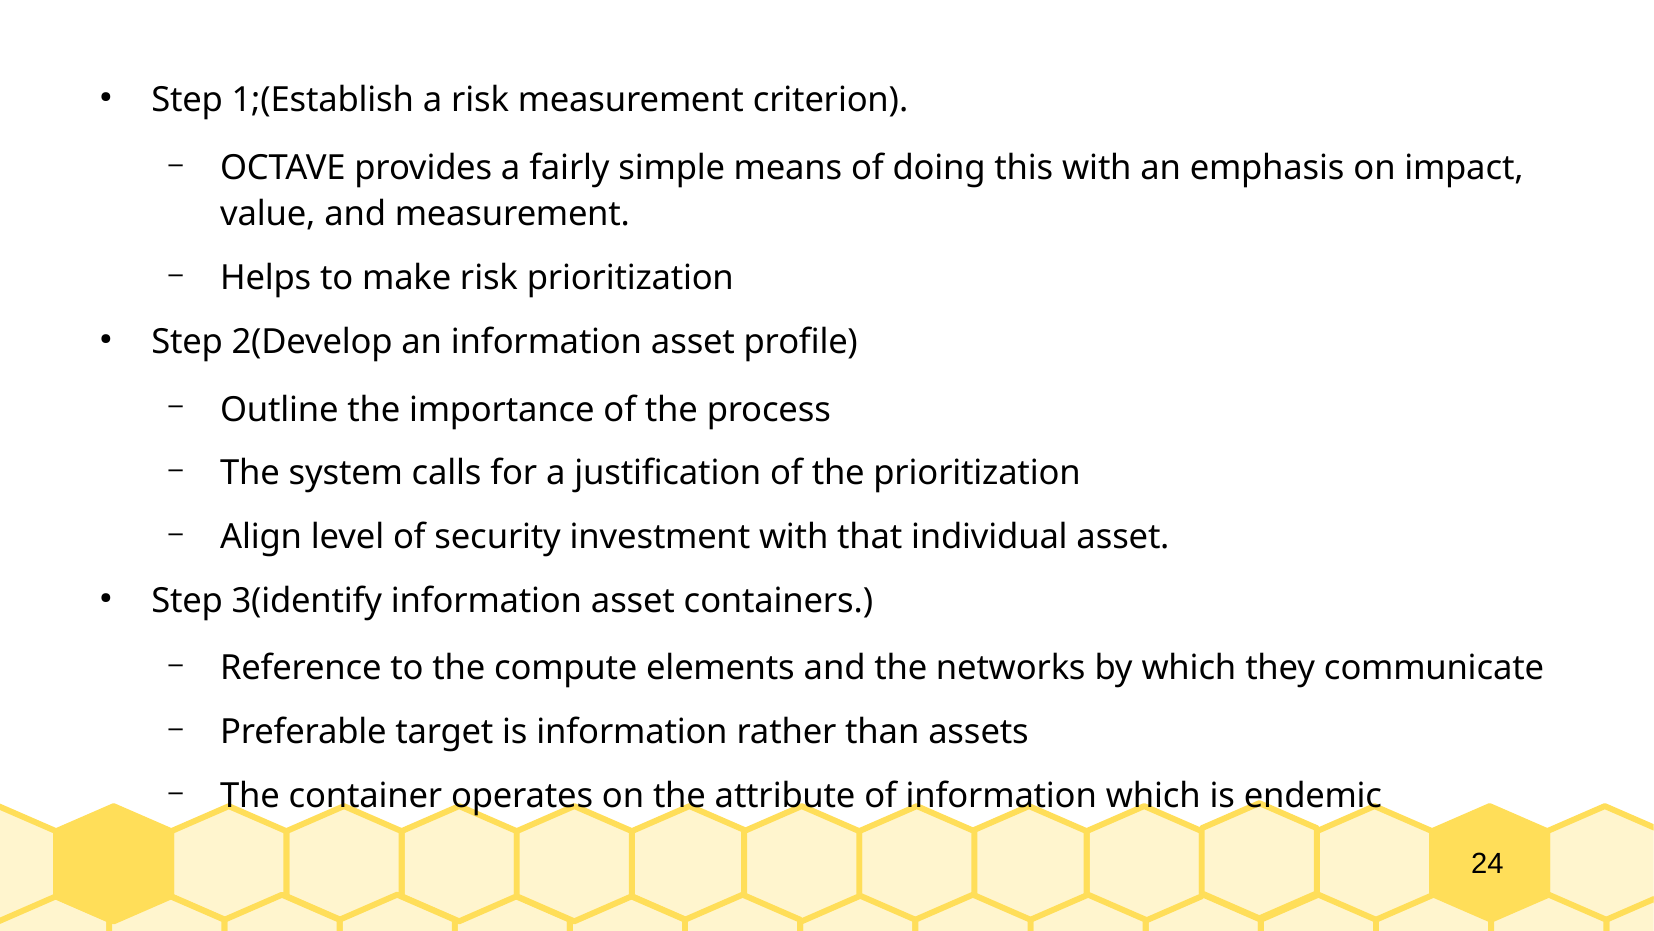

# Step 1;(Establish a risk measurement criterion).
OCTAVE provides a fairly simple means of doing this with an emphasis on impact, value, and measurement.
Helps to make risk prioritization
Step 2(Develop an information asset profile)
Outline the importance of the process
The system calls for a justification of the prioritization
Align level of security investment with that individual asset.
Step 3(identify information asset containers.)
Reference to the compute elements and the networks by which they communicate
Preferable target is information rather than assets
The container operates on the attribute of information which is endemic